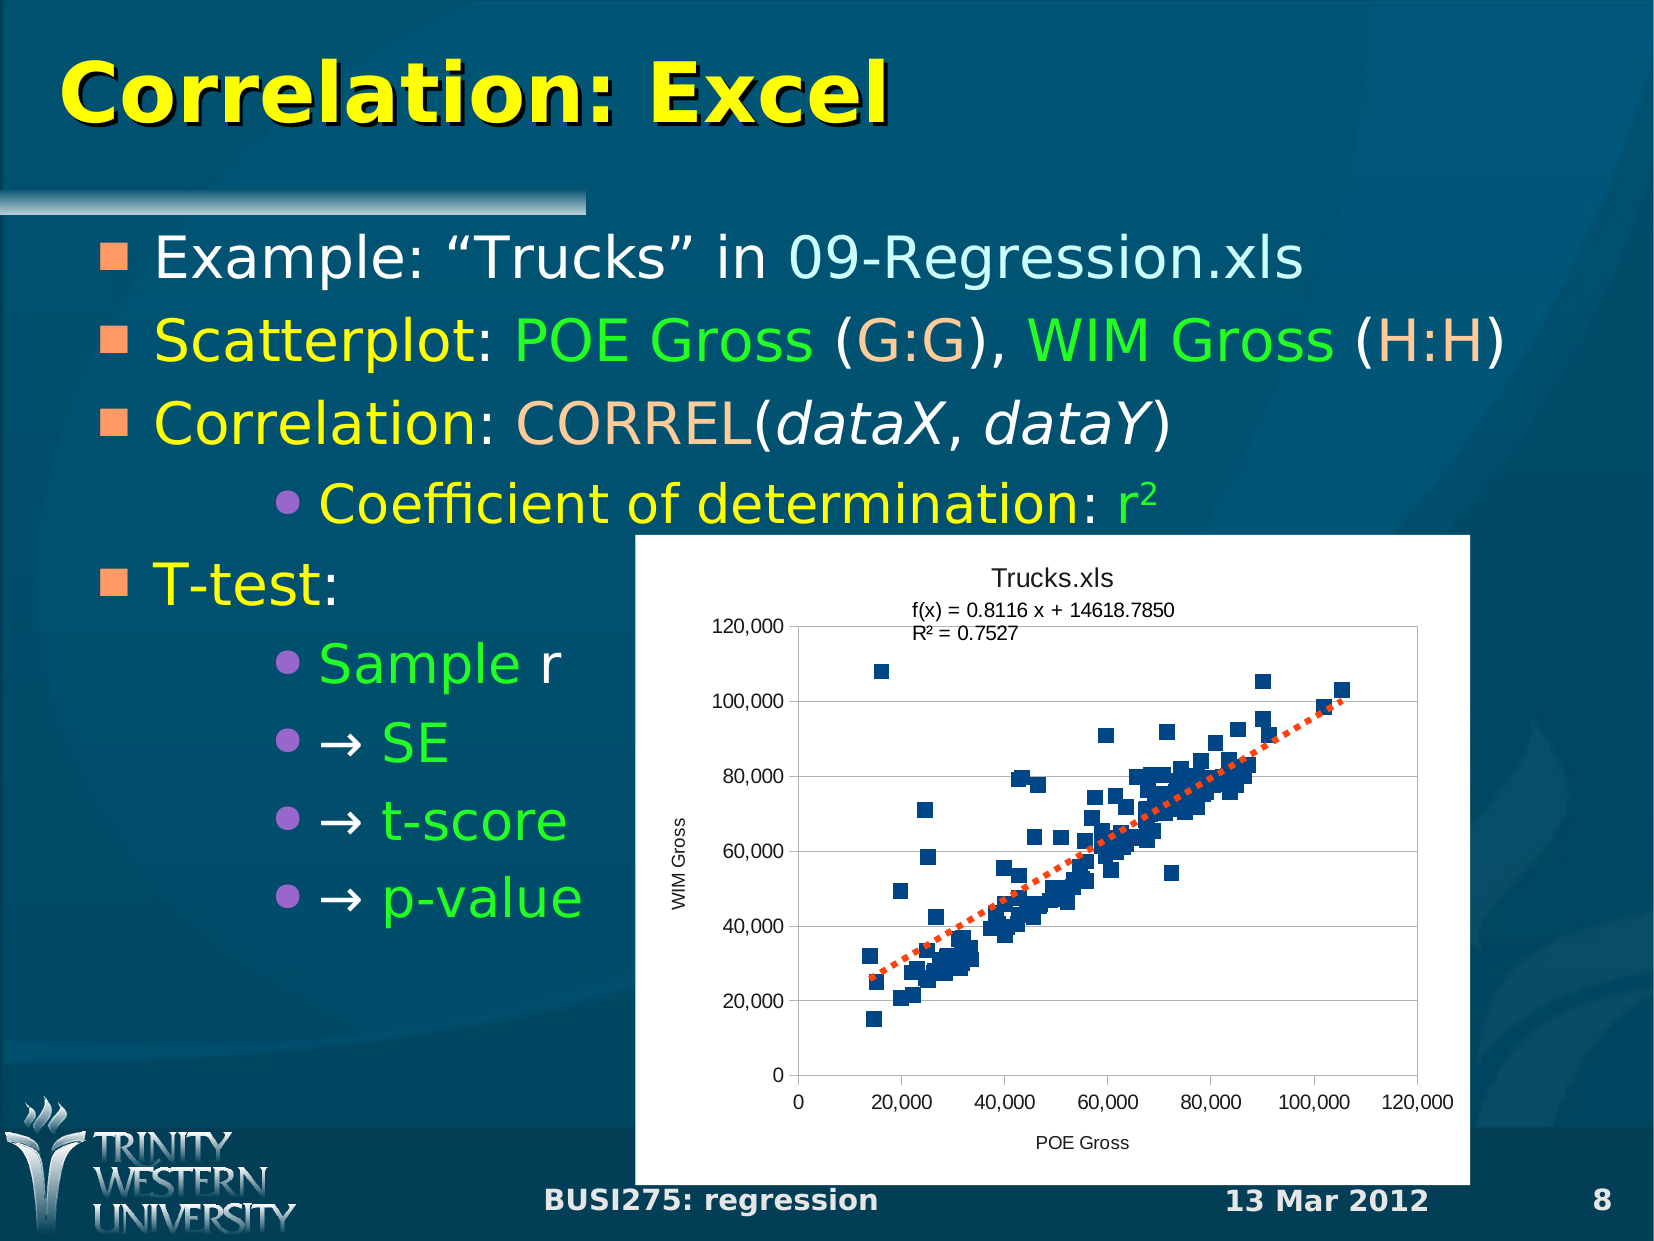

# Correlation: Excel
Example: “Trucks” in 09-Regression.xls
Scatterplot: POE Gross (G:G), WIM Gross (H:H)
Correlation: CORREL(dataX, dataY)
Coefficient of determination: r2
T-test:
Sample r
→ SE
→ t-score
→ p-value
### Chart: Trucks.xls
| Category | WIM Gross Weight |
|---|---|BUSI275: regression
13 Mar 2012
8